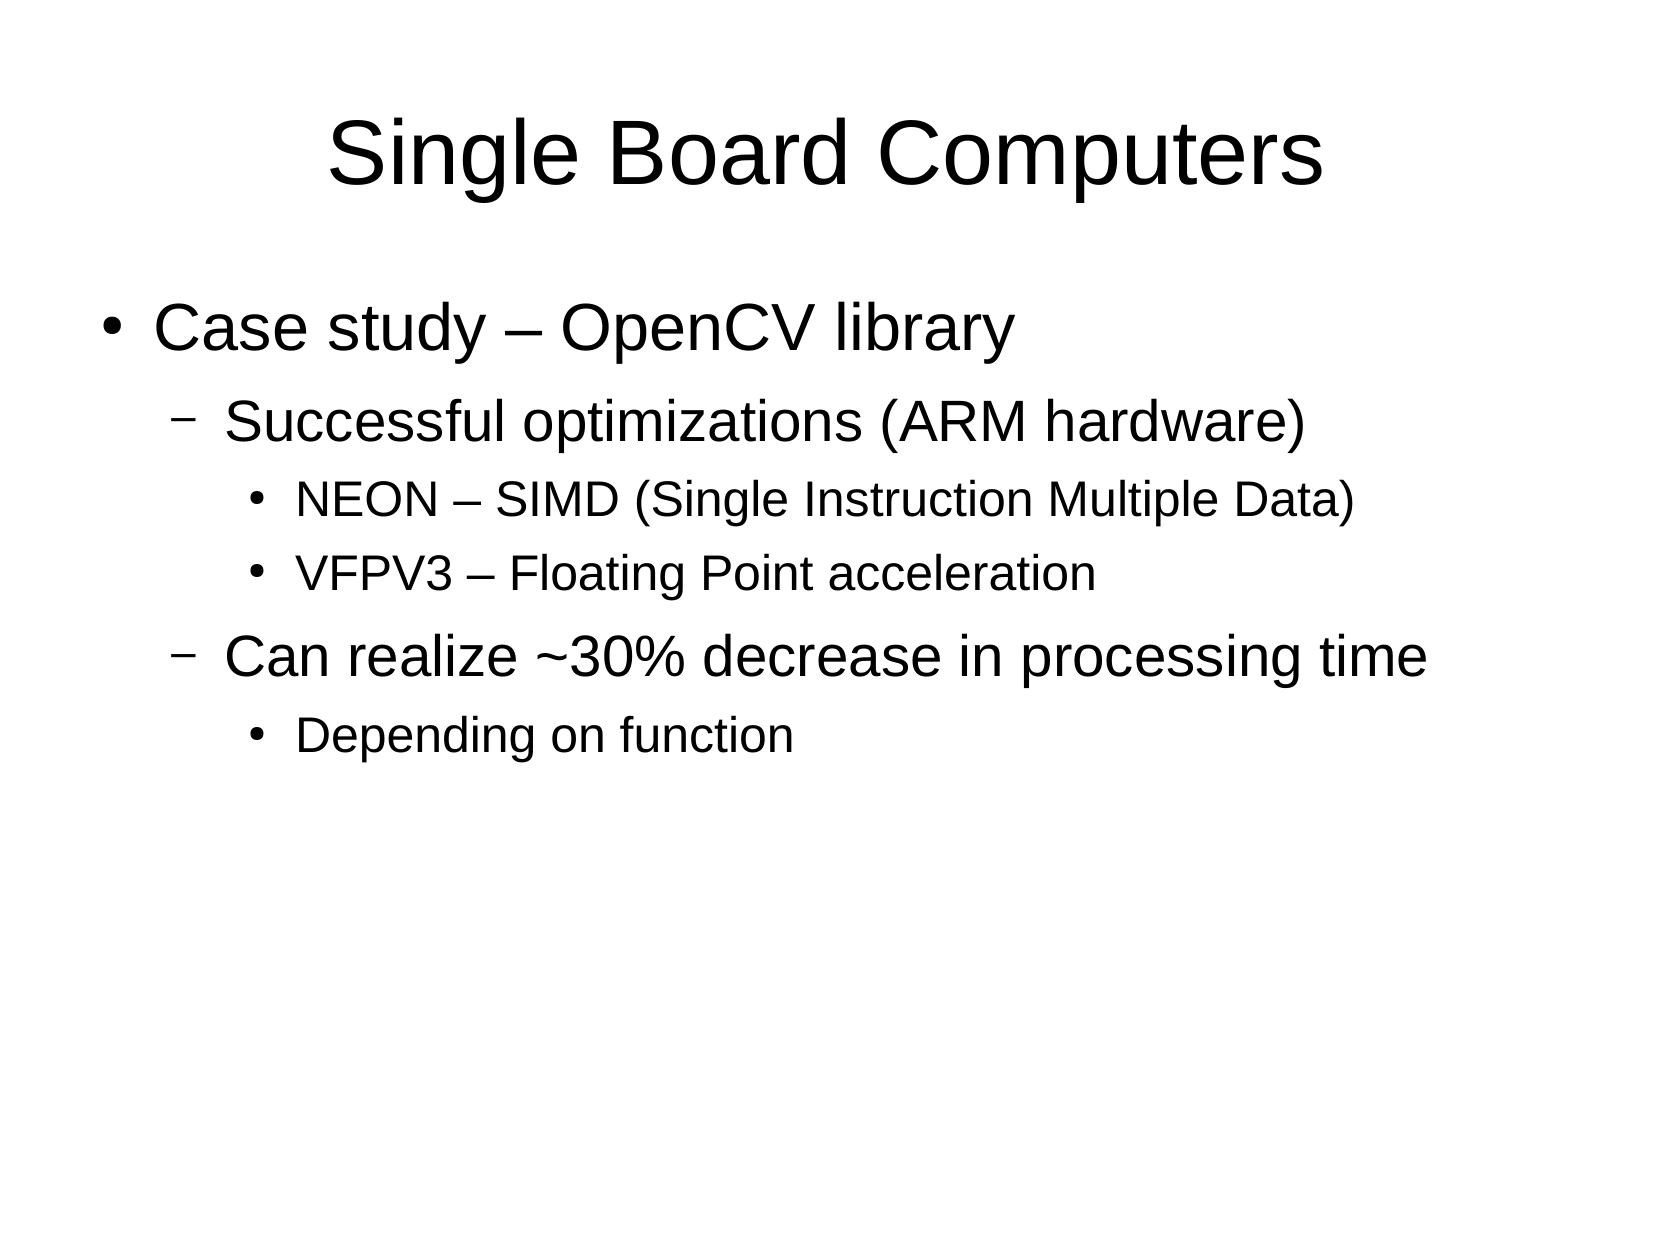

# Single Board Computers
Case study – OpenCV library
Successful optimizations (ARM hardware)
NEON – SIMD (Single Instruction Multiple Data)
VFPV3 – Floating Point acceleration
Can realize ~30% decrease in processing time
Depending on function